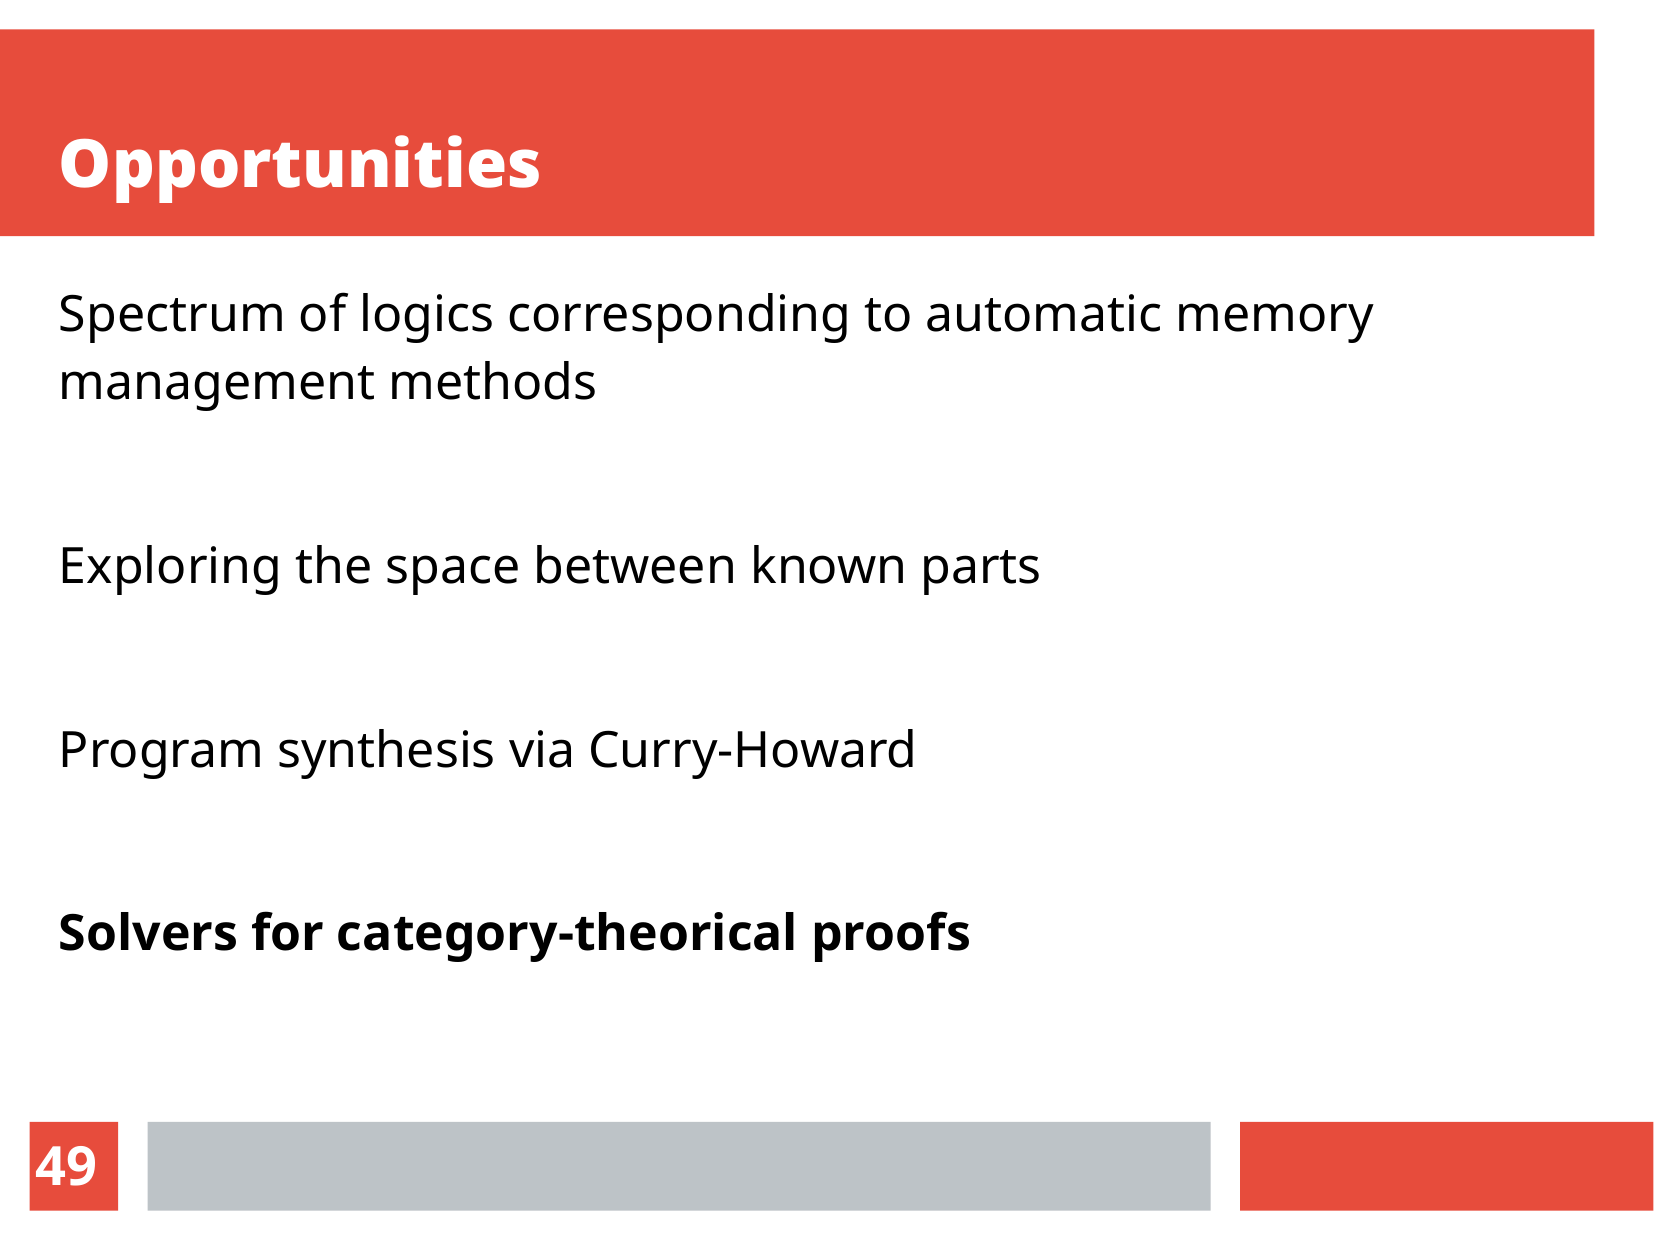

# Opportunities
Spectrum of logics corresponding to automatic memory management methods
Exploring the space between known parts
Program synthesis via Curry-Howard
Solvers for category-theorical proofs
49
92